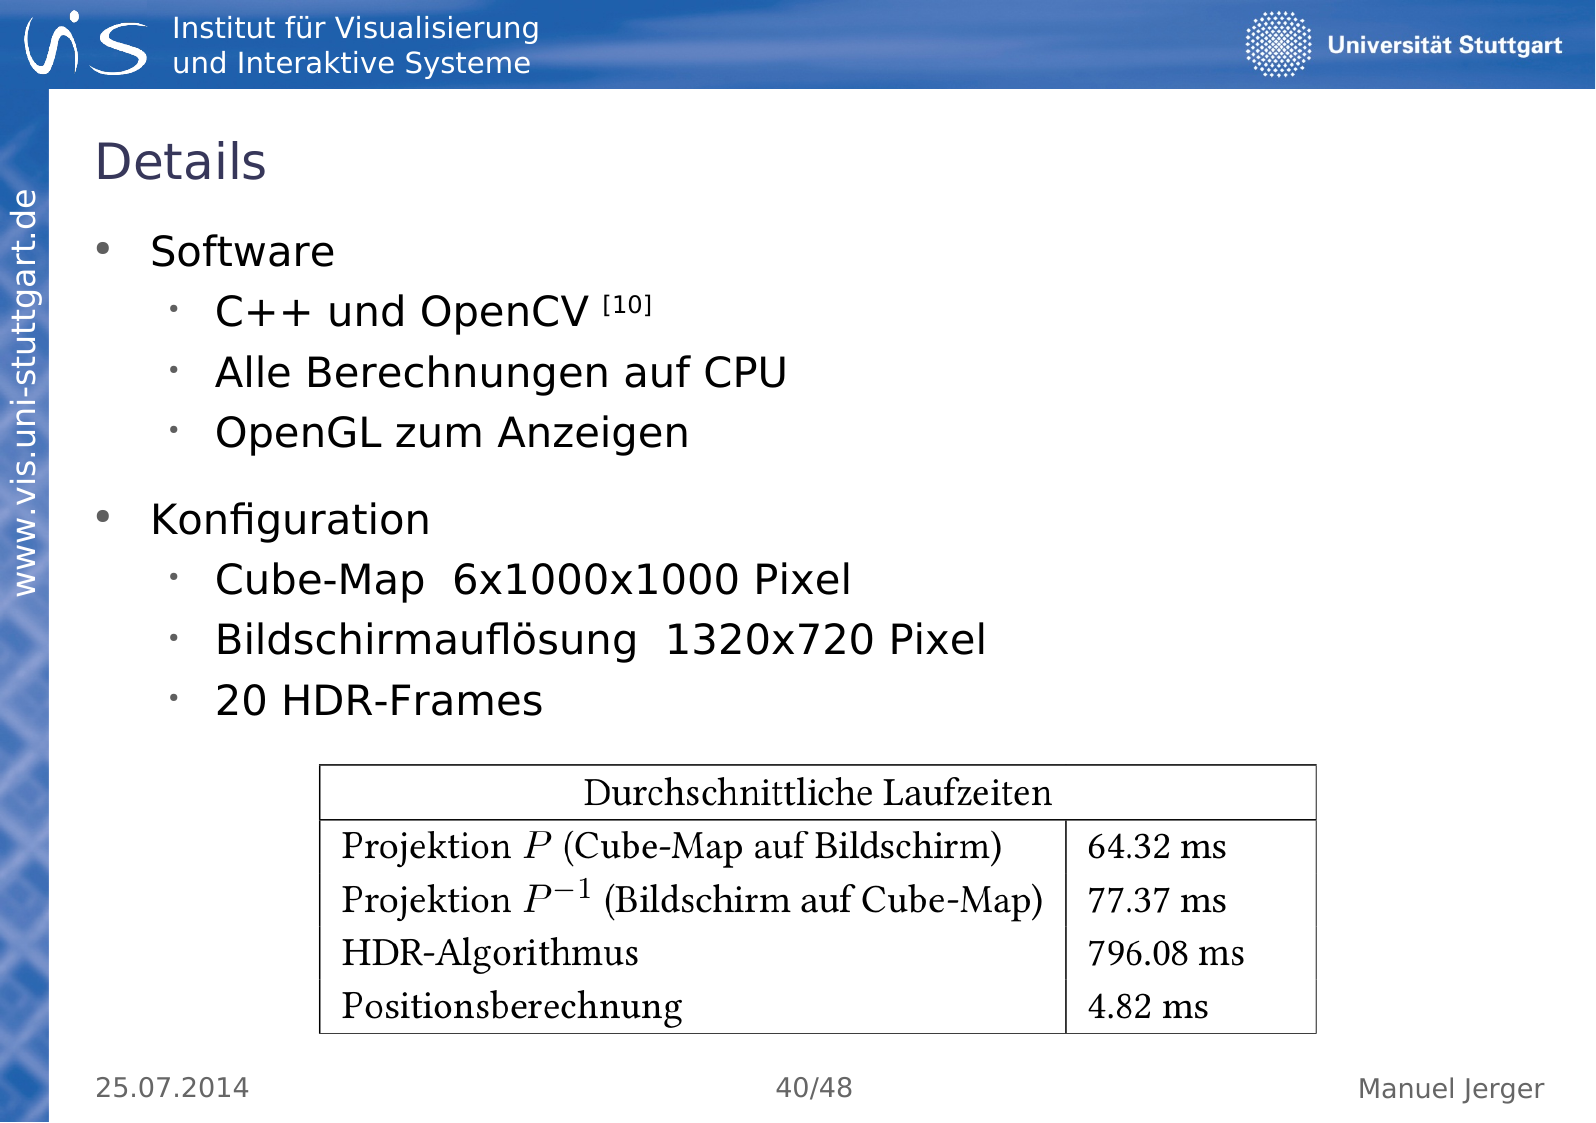

# Details
Software
C++ und OpenCV [10]
Alle Berechnungen auf CPU
OpenGL zum Anzeigen
Konfiguration
Cube-Map 6x1000x1000 Pixel
Bildschirmauflösung 1320x720 Pixel
20 HDR-Frames